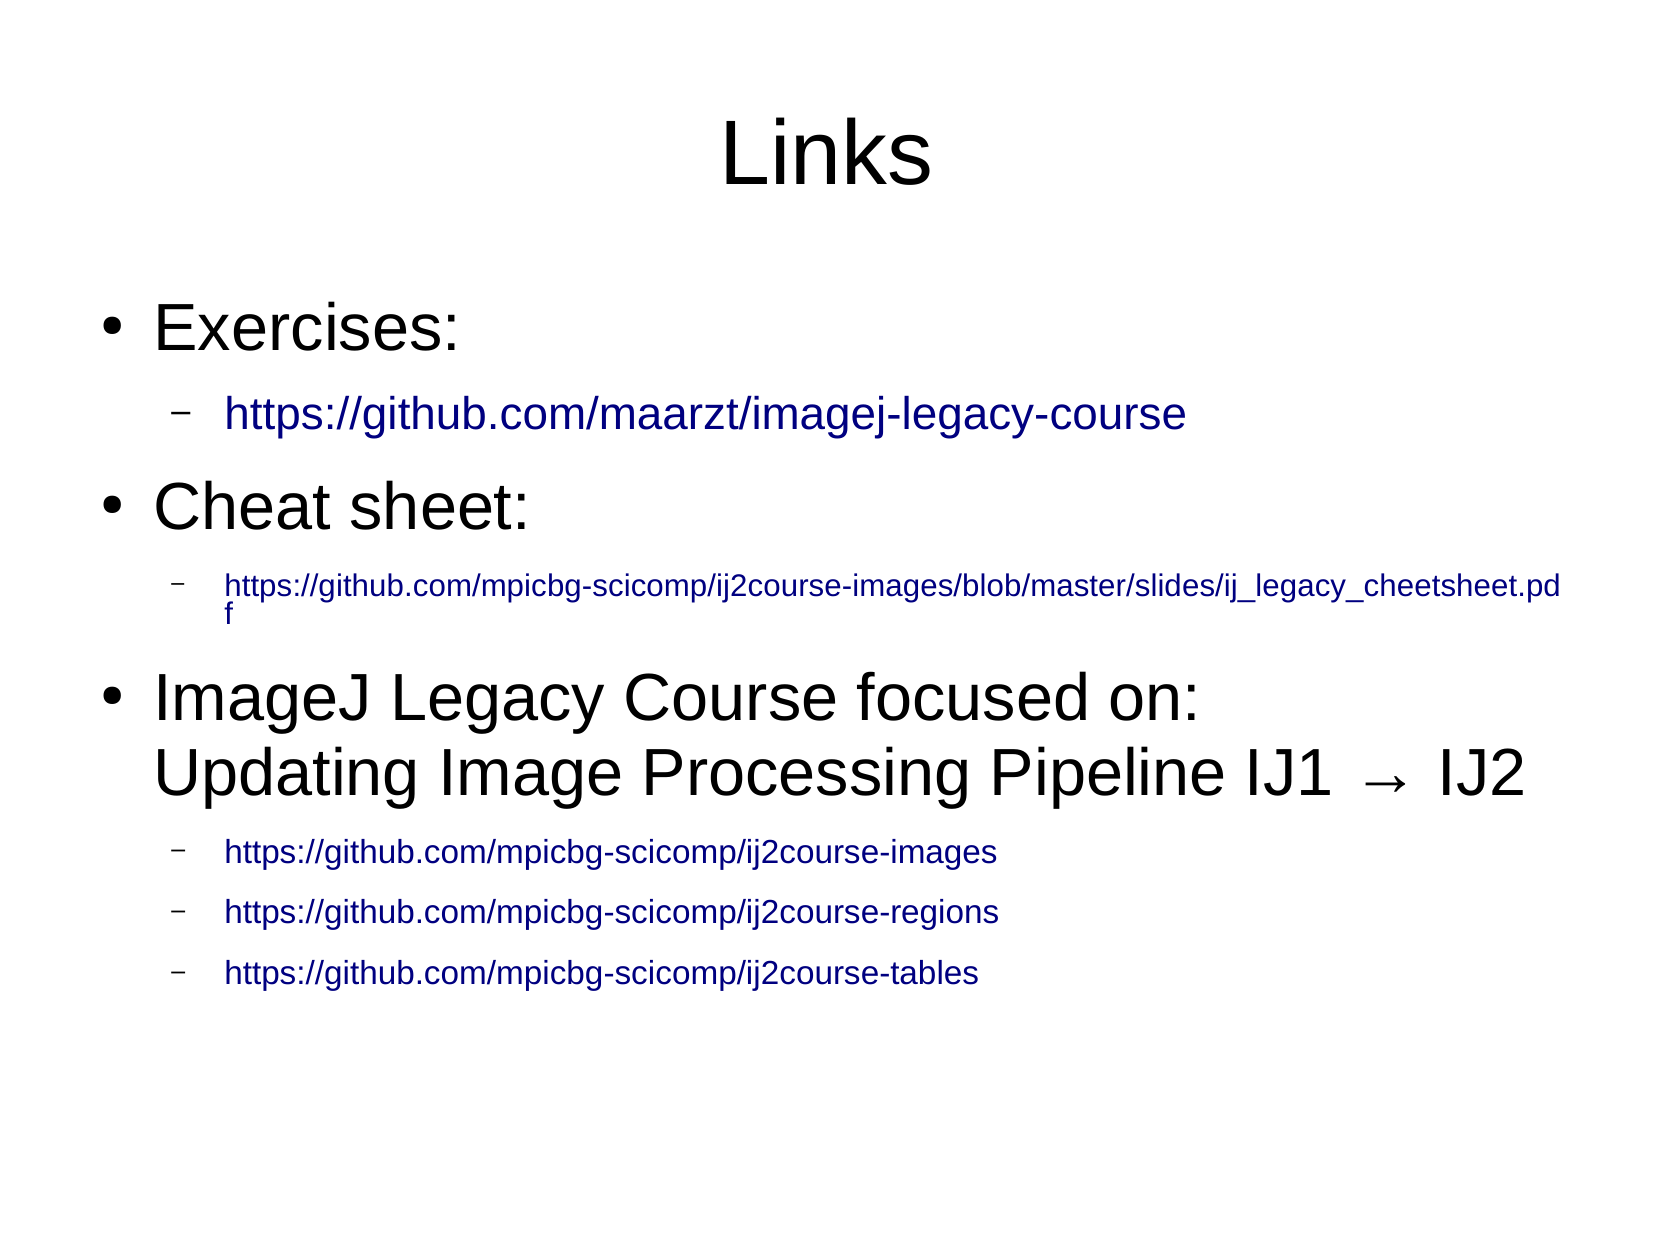

# Links
Exercises:
https://github.com/maarzt/imagej-legacy-course
Cheat sheet:
https://github.com/mpicbg-scicomp/ij2course-images/blob/master/slides/ij_legacy_cheetsheet.pdf
ImageJ Legacy Course focused on:
Updating Image Processing Pipeline IJ1 → IJ2
https://github.com/mpicbg-scicomp/ij2course-images
https://github.com/mpicbg-scicomp/ij2course-regions
https://github.com/mpicbg-scicomp/ij2course-tables